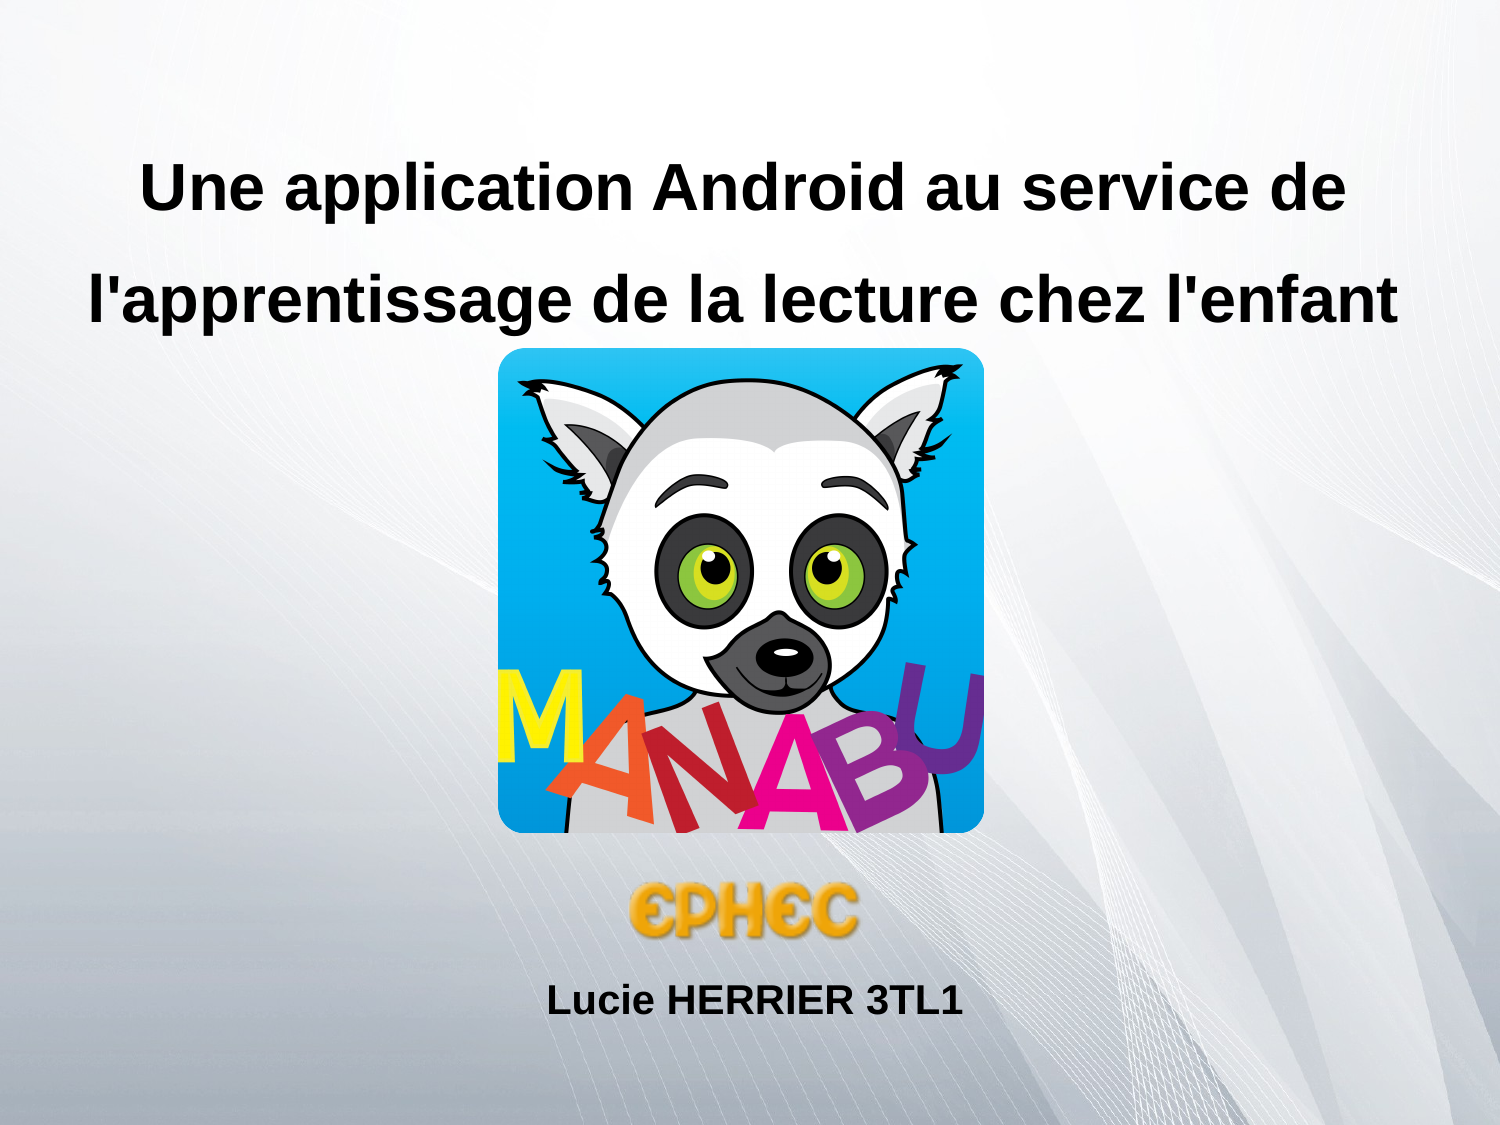

Une application Android au service de l'apprentissage de la lecture chez l'enfant
Lucie HERRIER 3TL1
# Une application Android au service de l'apprentissage de la lecture chez l'enfant Lucie Herrier 3TL1